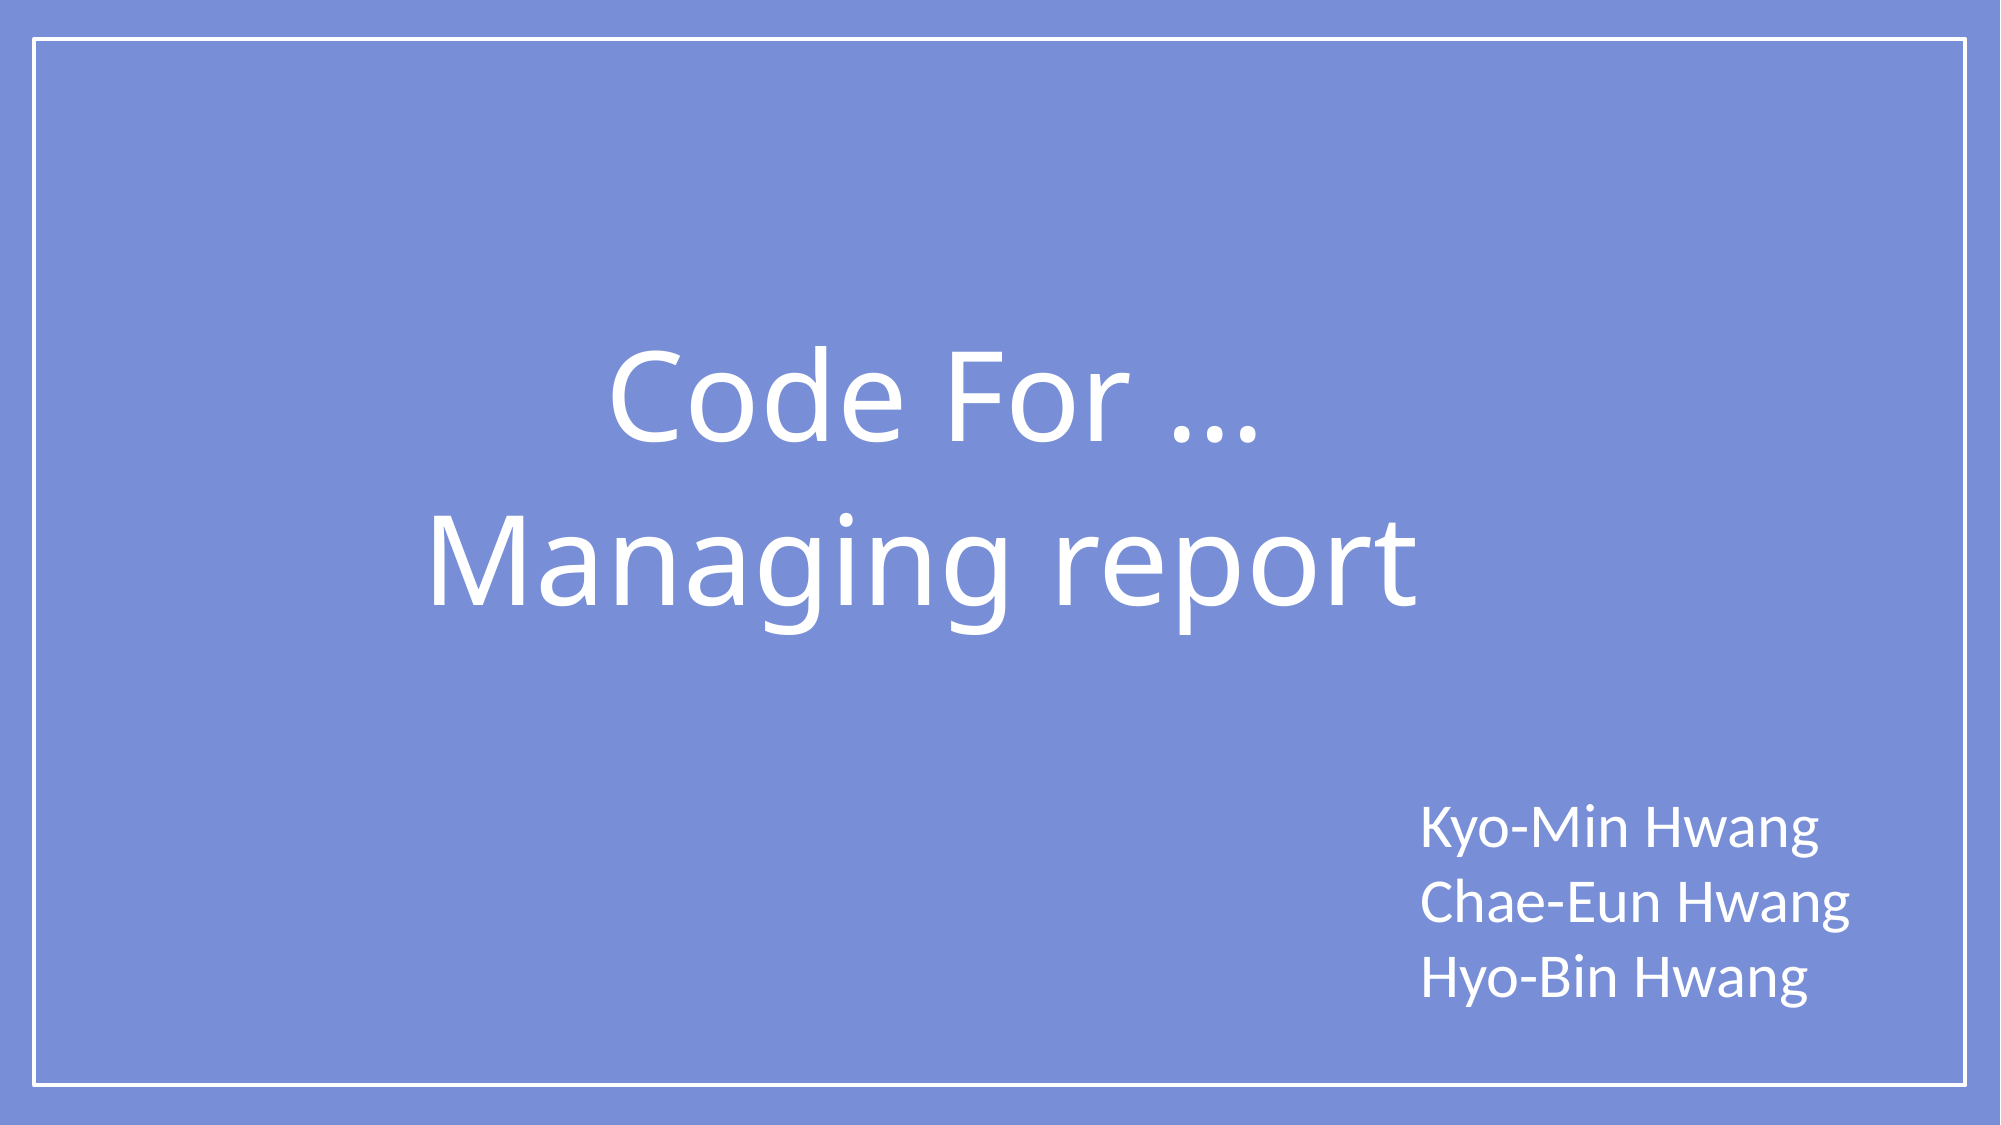

Code For ...
 Managing report
Kyo-Min Hwang
Chae-Eun Hwang
Hyo-Bin Hwang